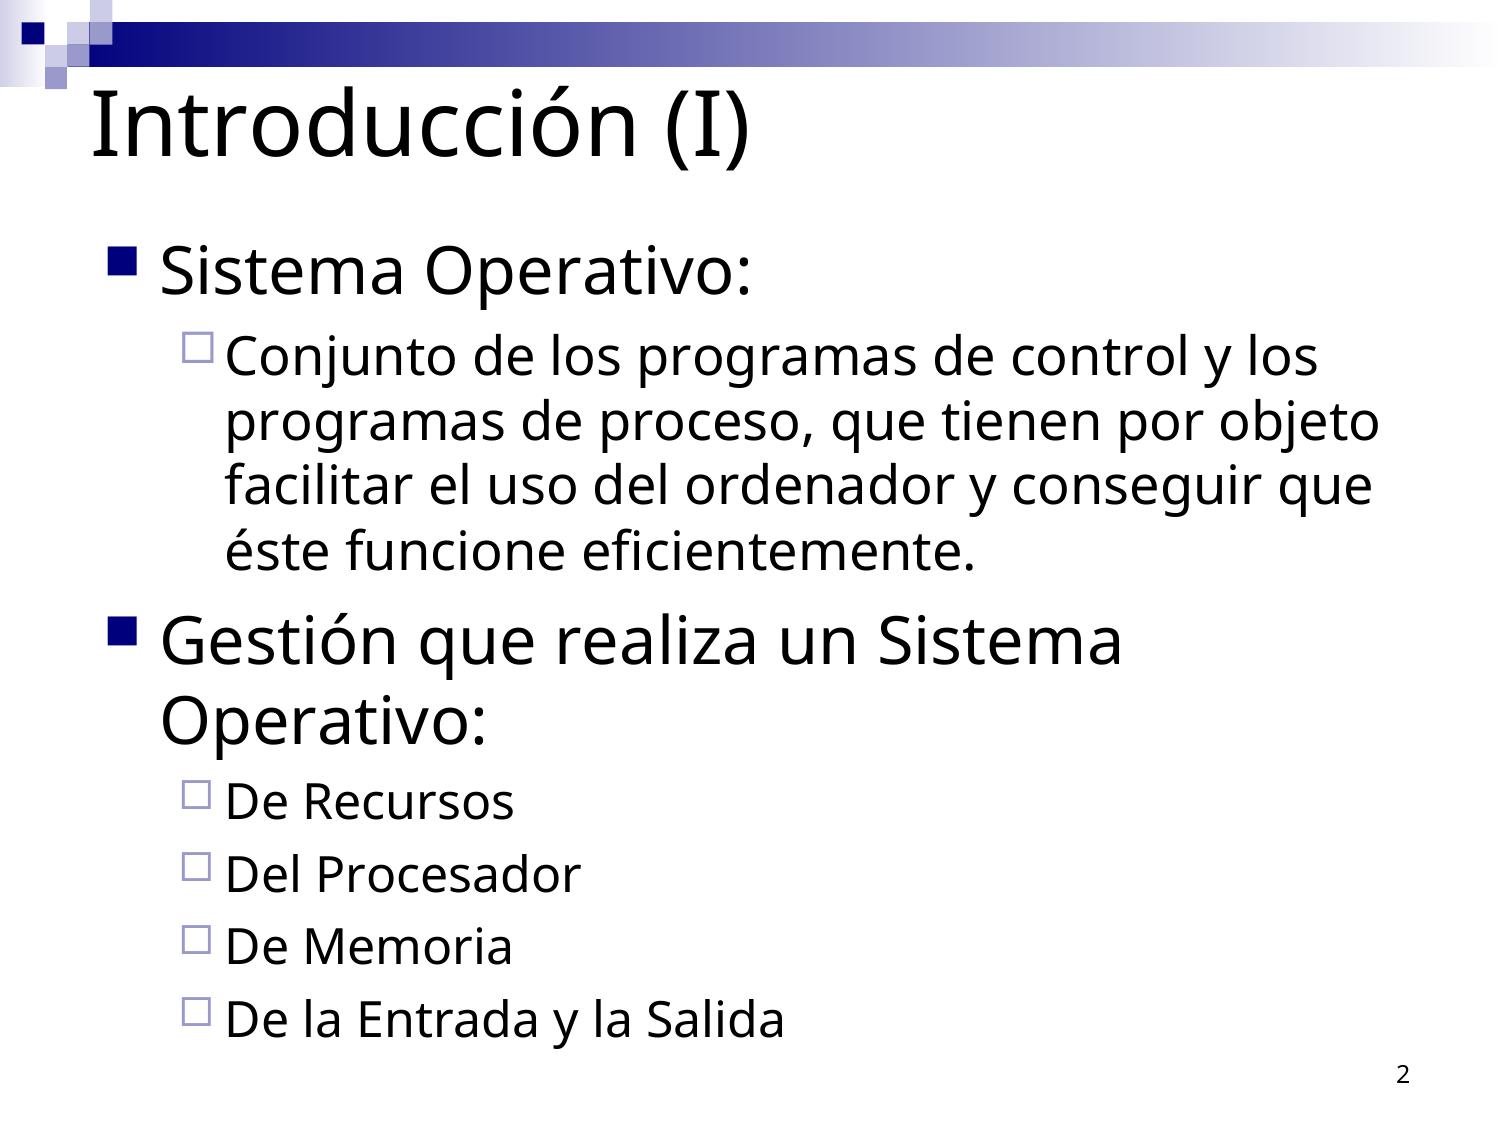

Introducción (I)
Sistema Operativo:
Conjunto de los programas de control y los programas de proceso, que tienen por objeto facilitar el uso del ordenador y conseguir que éste funcione eficientemente.
Gestión que realiza un Sistema Operativo:
De Recursos
Del Procesador
De Memoria
De la Entrada y la Salida